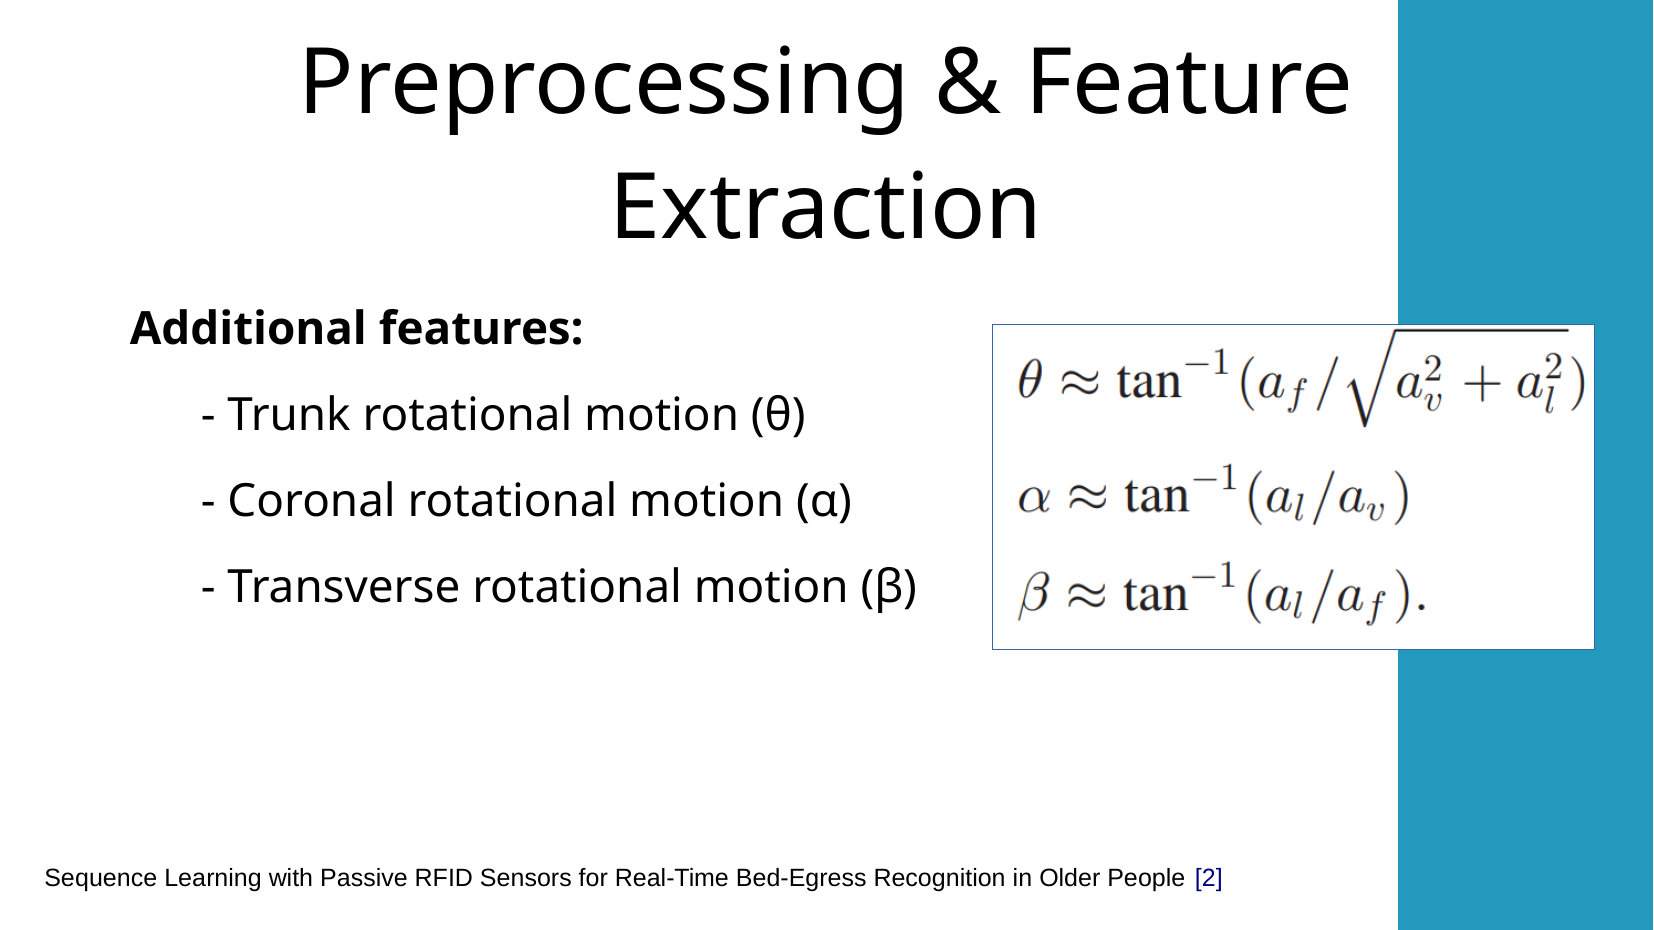

# Preprocessing & Feature Extraction
Additional features:
- Trunk rotational motion (θ)
- Coronal rotational motion (α)
- Transverse rotational motion (β)
Sequence Learning with Passive RFID Sensors for Real-Time Bed-Egress Recognition in Older People [2]